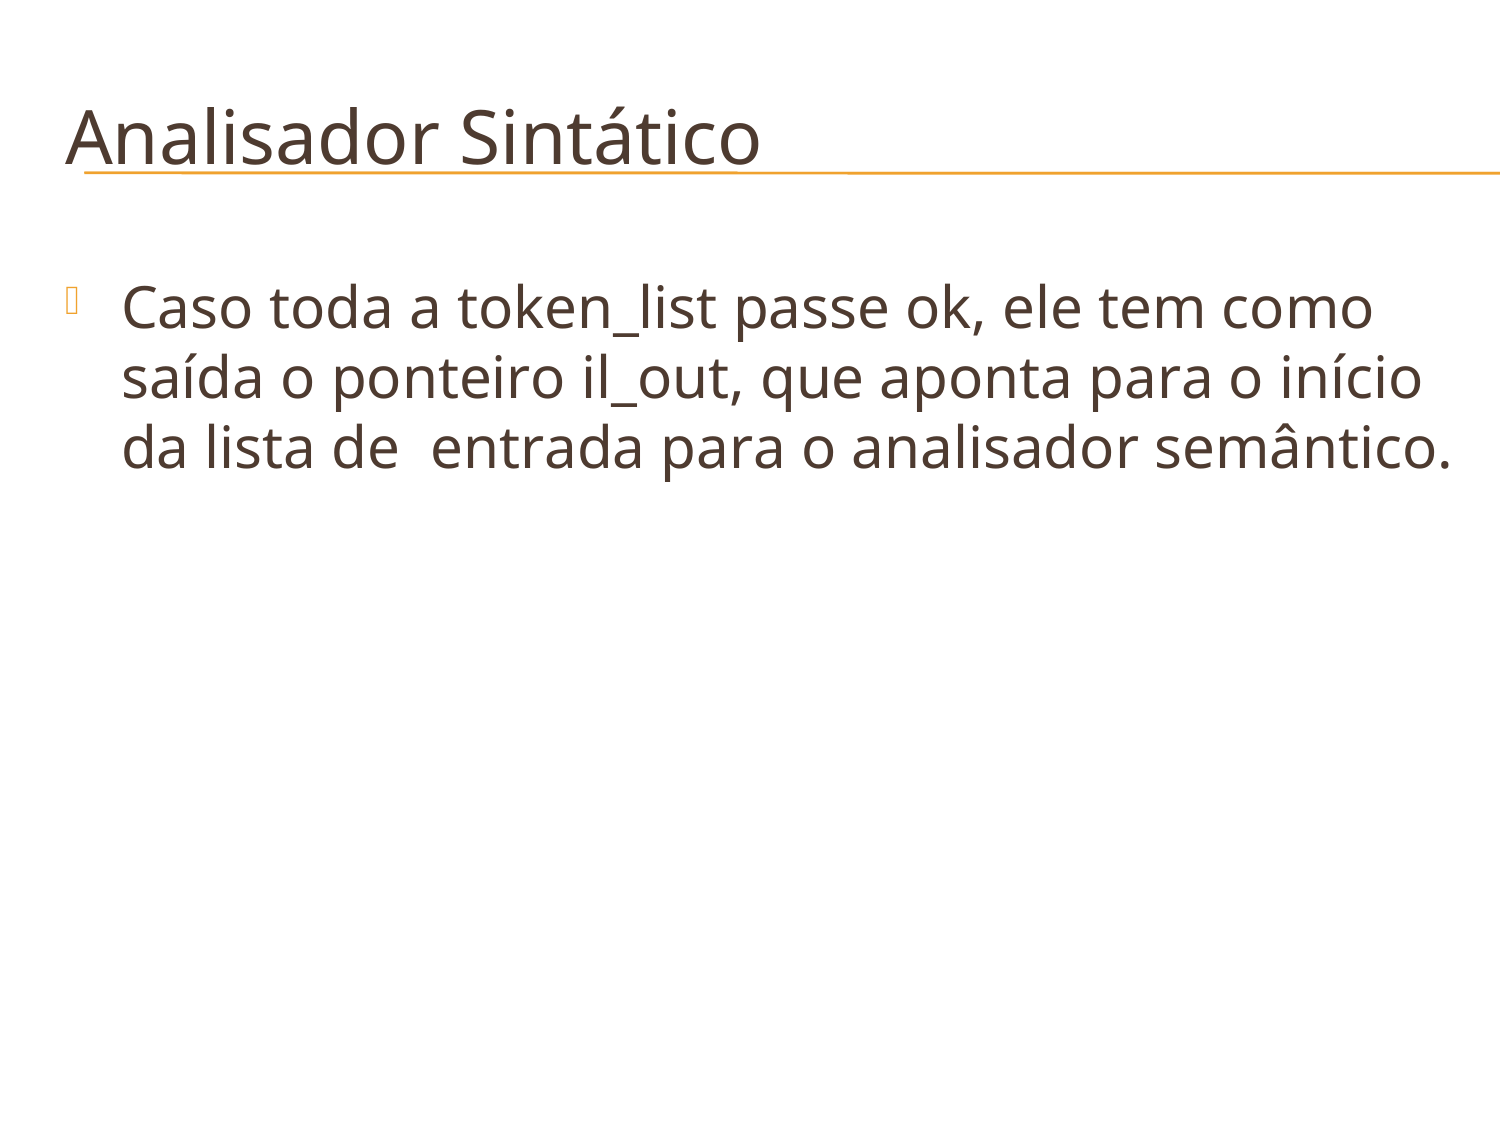

# Analisador Sintático
Caso toda a token_list passe ok, ele tem como saída o ponteiro il_out, que aponta para o início da lista de entrada para o analisador semântico.